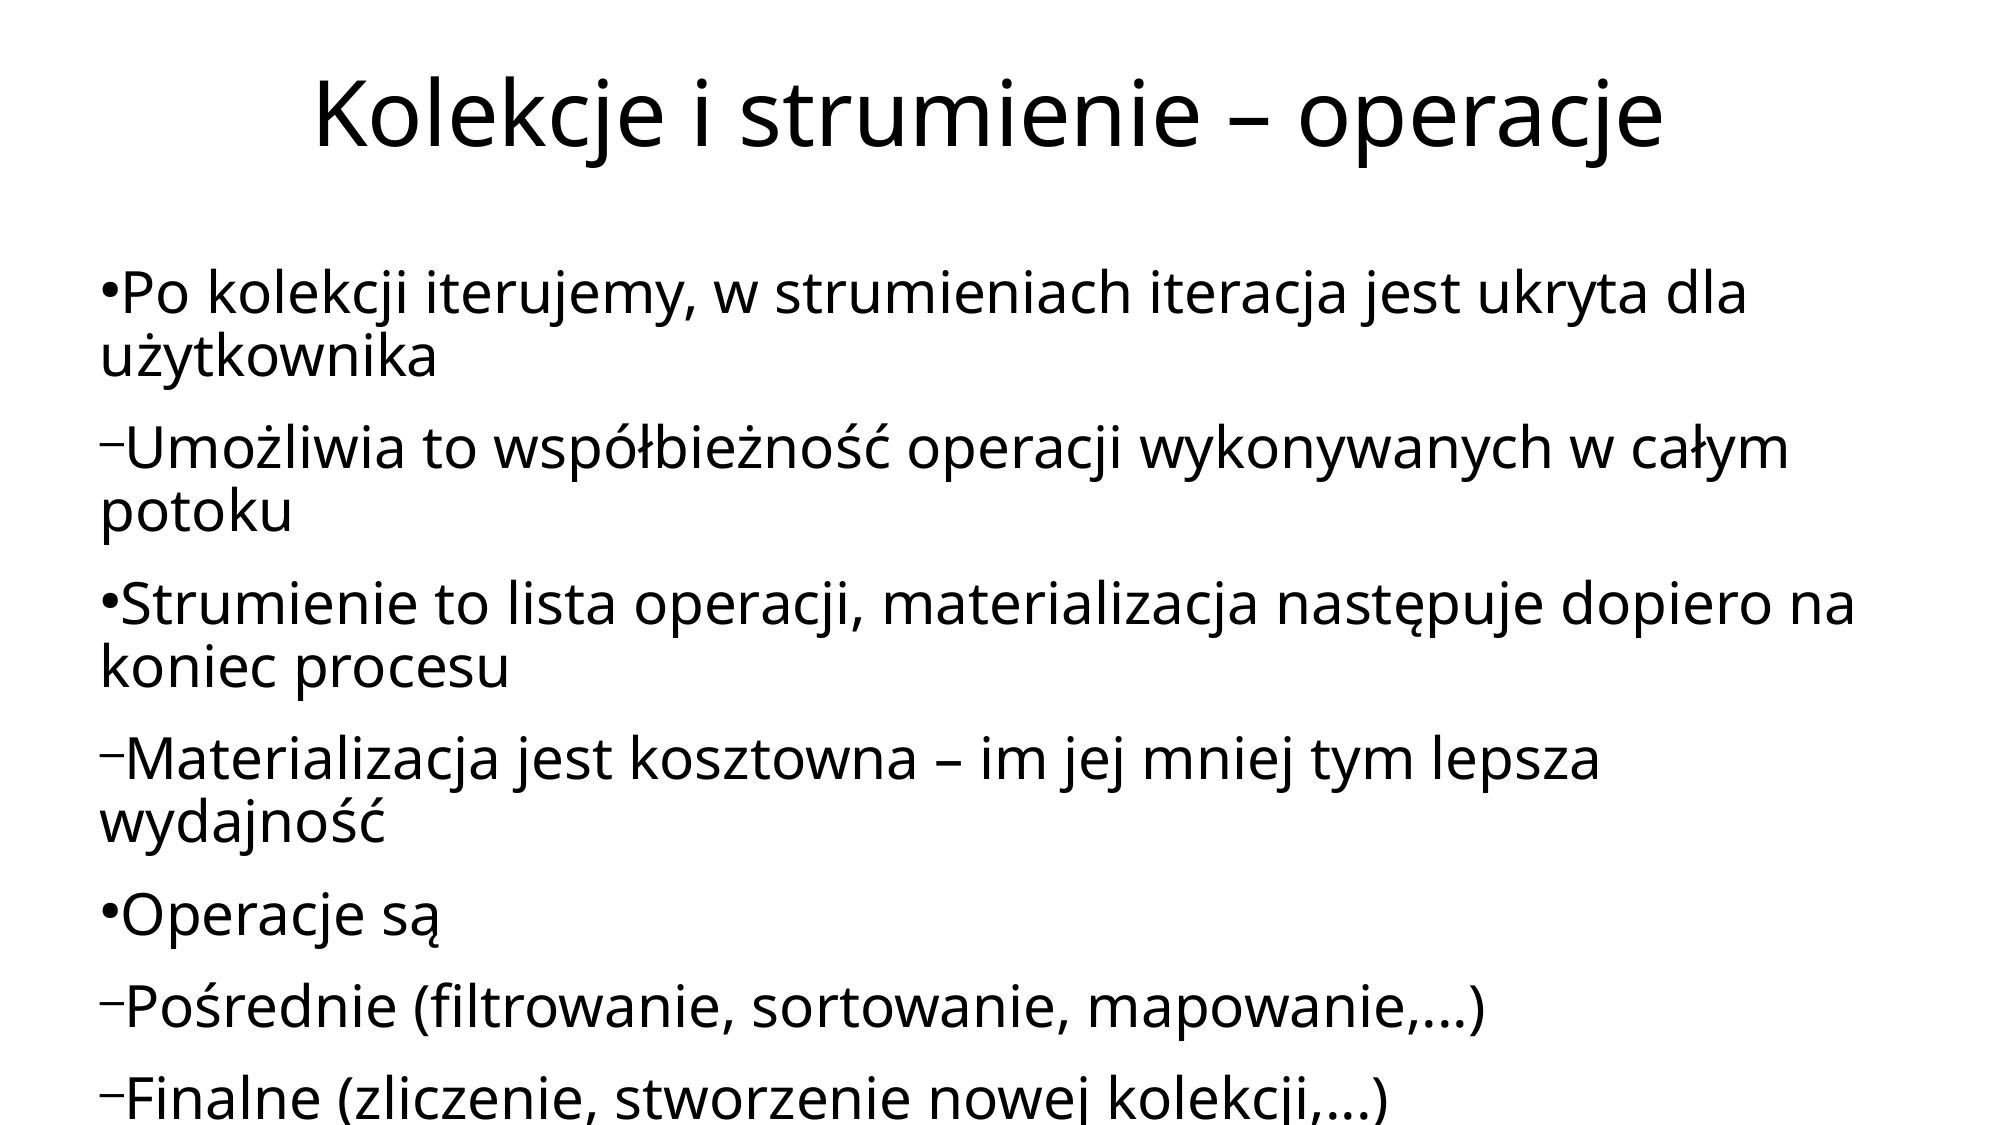

# Kolekcje i strumienie – operacje
Po kolekcji iterujemy, w strumieniach iteracja jest ukryta dla użytkownika
Umożliwia to współbieżność operacji wykonywanych w całym potoku
Strumienie to lista operacji, materializacja następuje dopiero na koniec procesu
Materializacja jest kosztowna – im jej mniej tym lepsza wydajność
Operacje są
Pośrednie (filtrowanie, sortowanie, mapowanie,...)
Finalne (zliczenie, stworzenie nowej kolekcji,...)